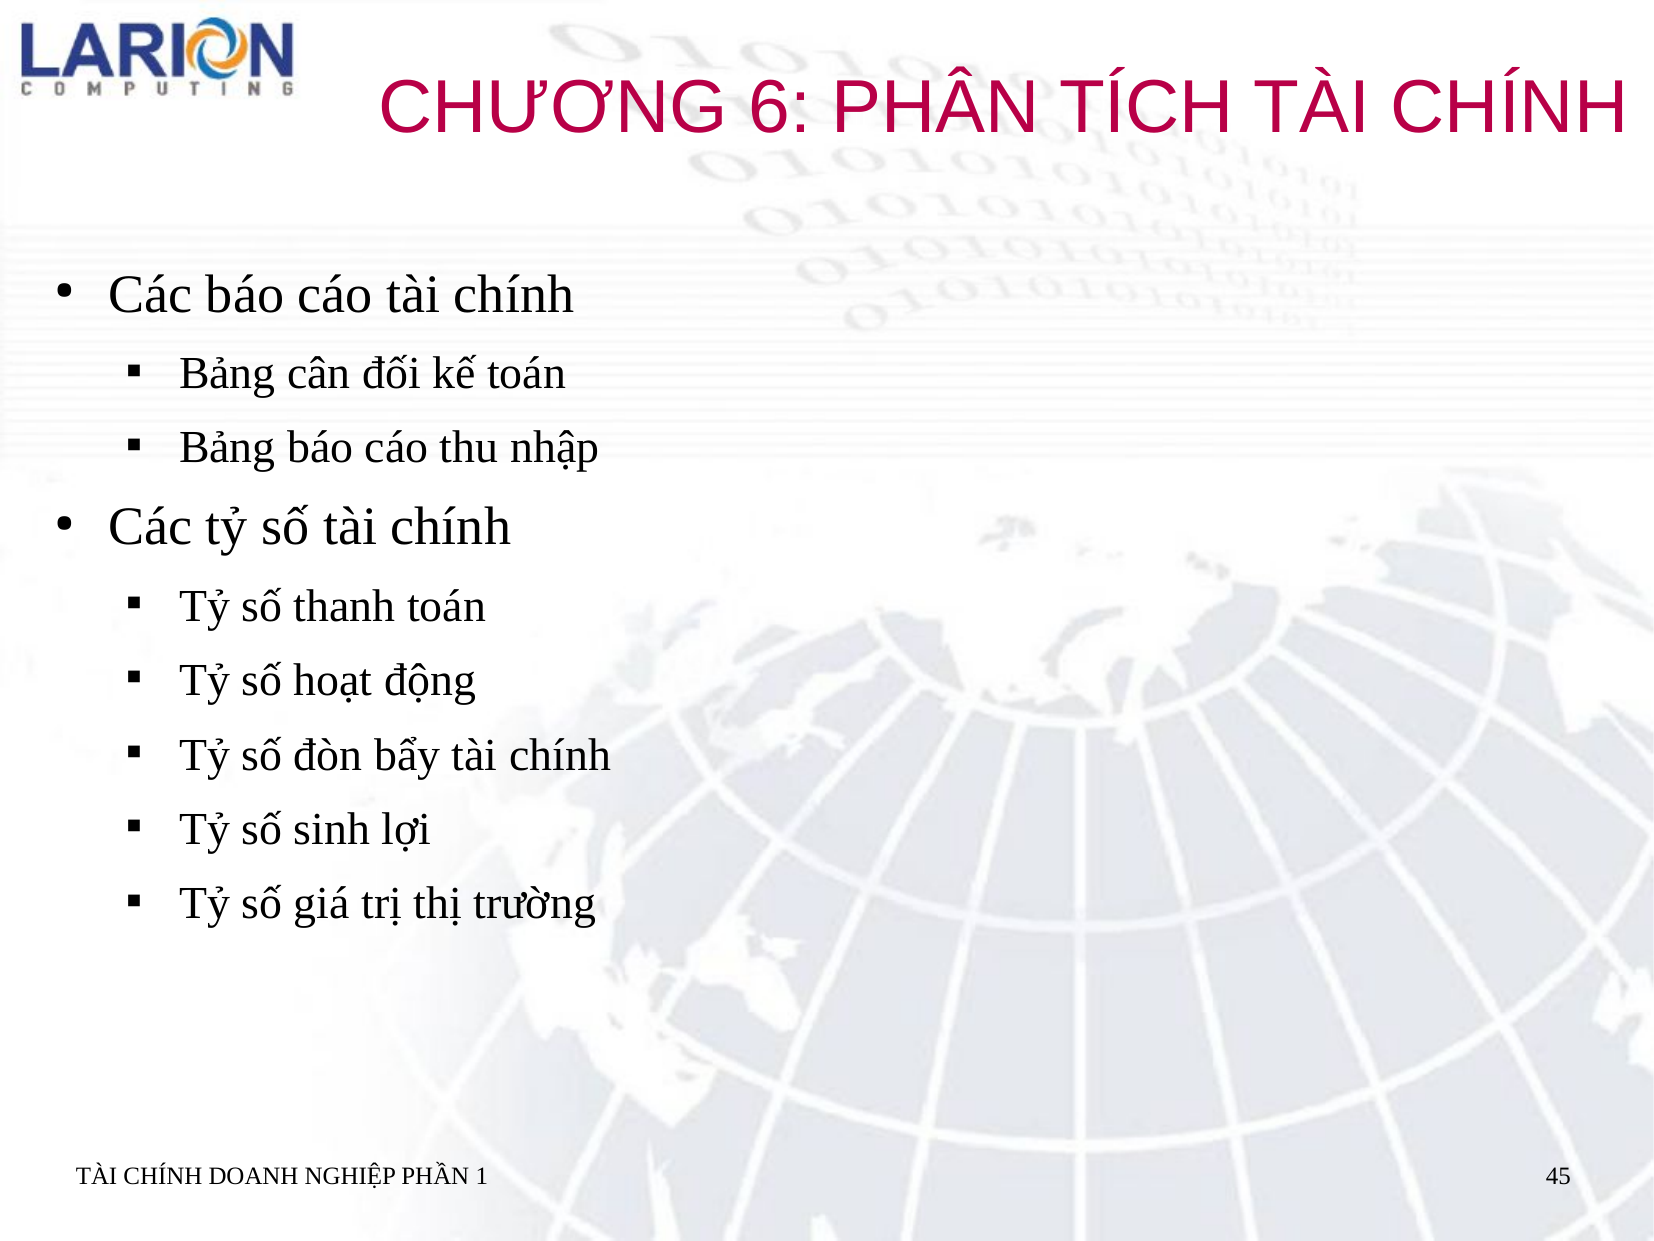

# CHƯƠNG 6: PHÂN TÍCH TÀI CHÍNH
Các báo cáo tài chính
Bảng cân đối kế toán
Bảng báo cáo thu nhập
Các tỷ số tài chính
Tỷ số thanh toán
Tỷ số hoạt động
Tỷ số đòn bẩy tài chính
Tỷ số sinh lợi
Tỷ số giá trị thị trường
TÀI CHÍNH DOANH NGHIỆP PHẦN 1
45